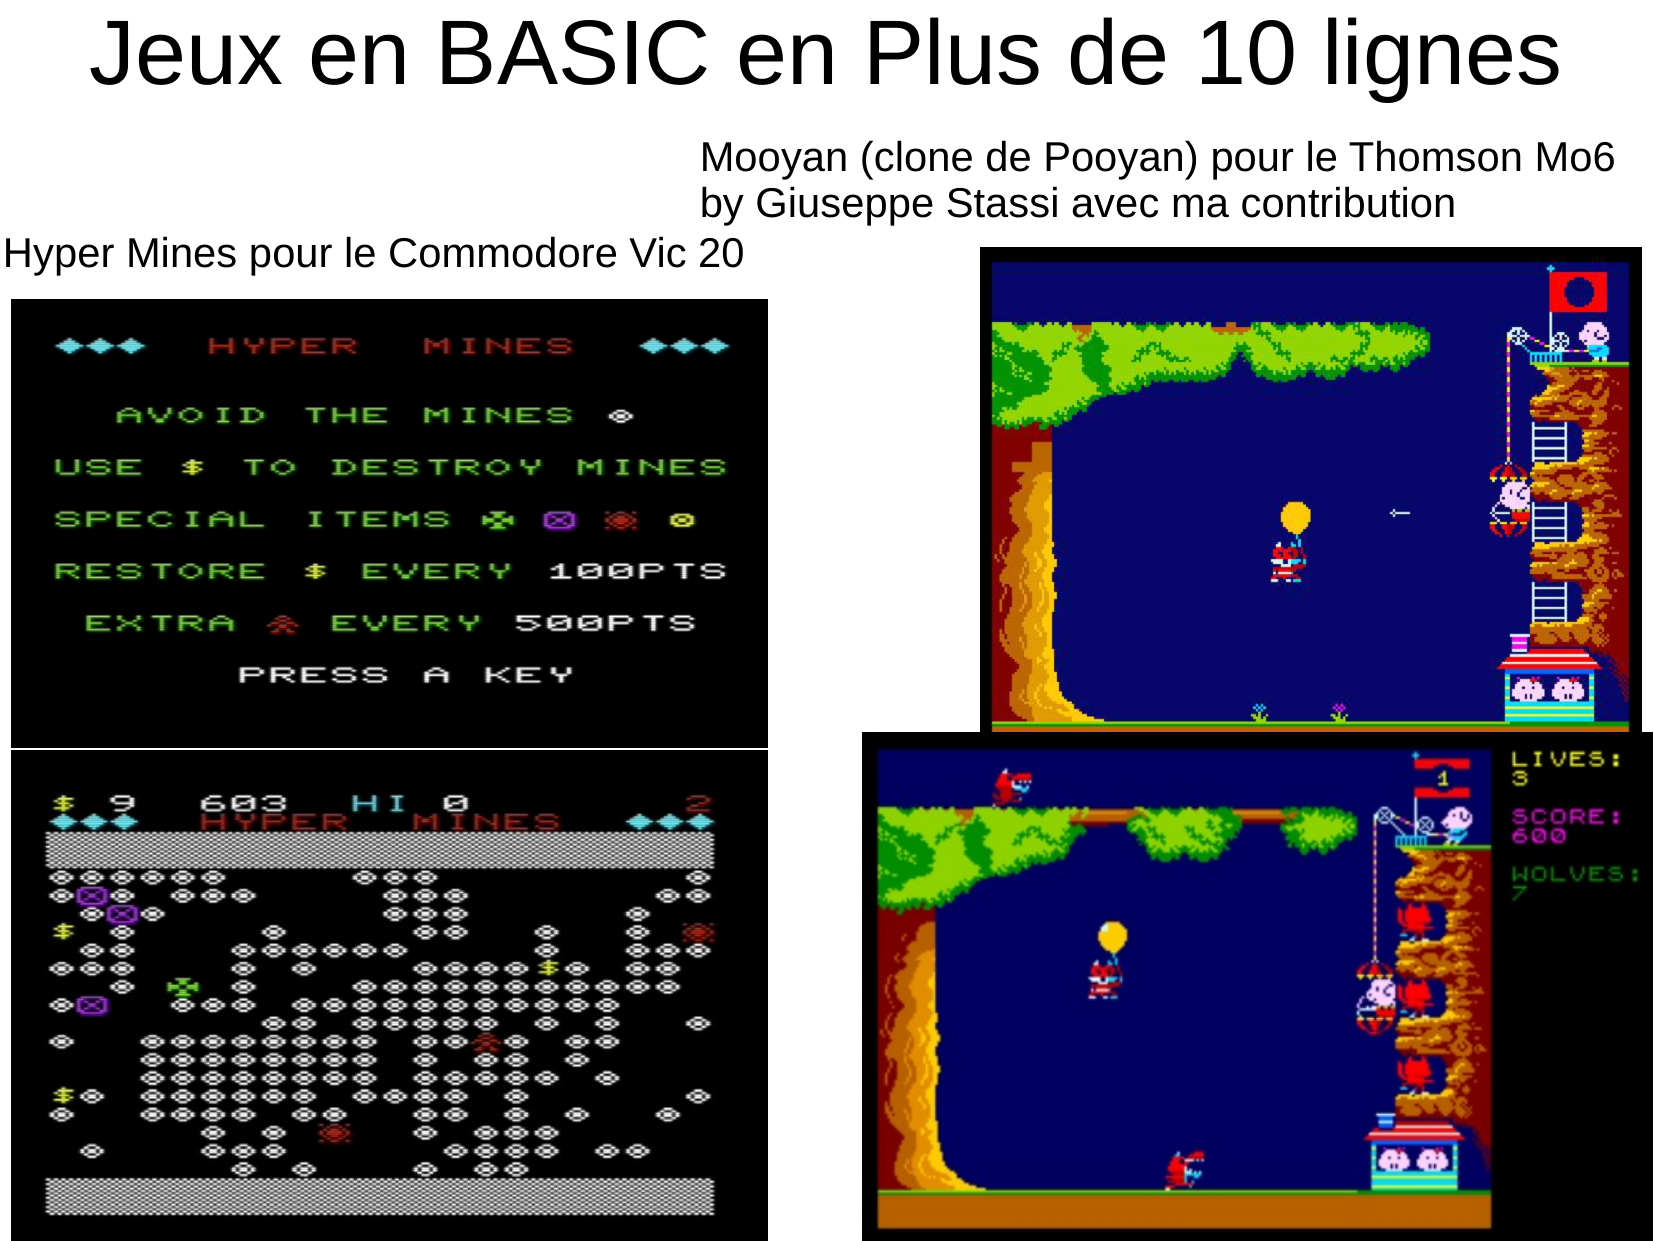

# Jeux en BASIC en Plus de 10 lignes
Mooyan (clone de Pooyan) pour le Thomson Mo6
by Giuseppe Stassi avec ma contribution
Hyper Mines pour le Commodore Vic 20